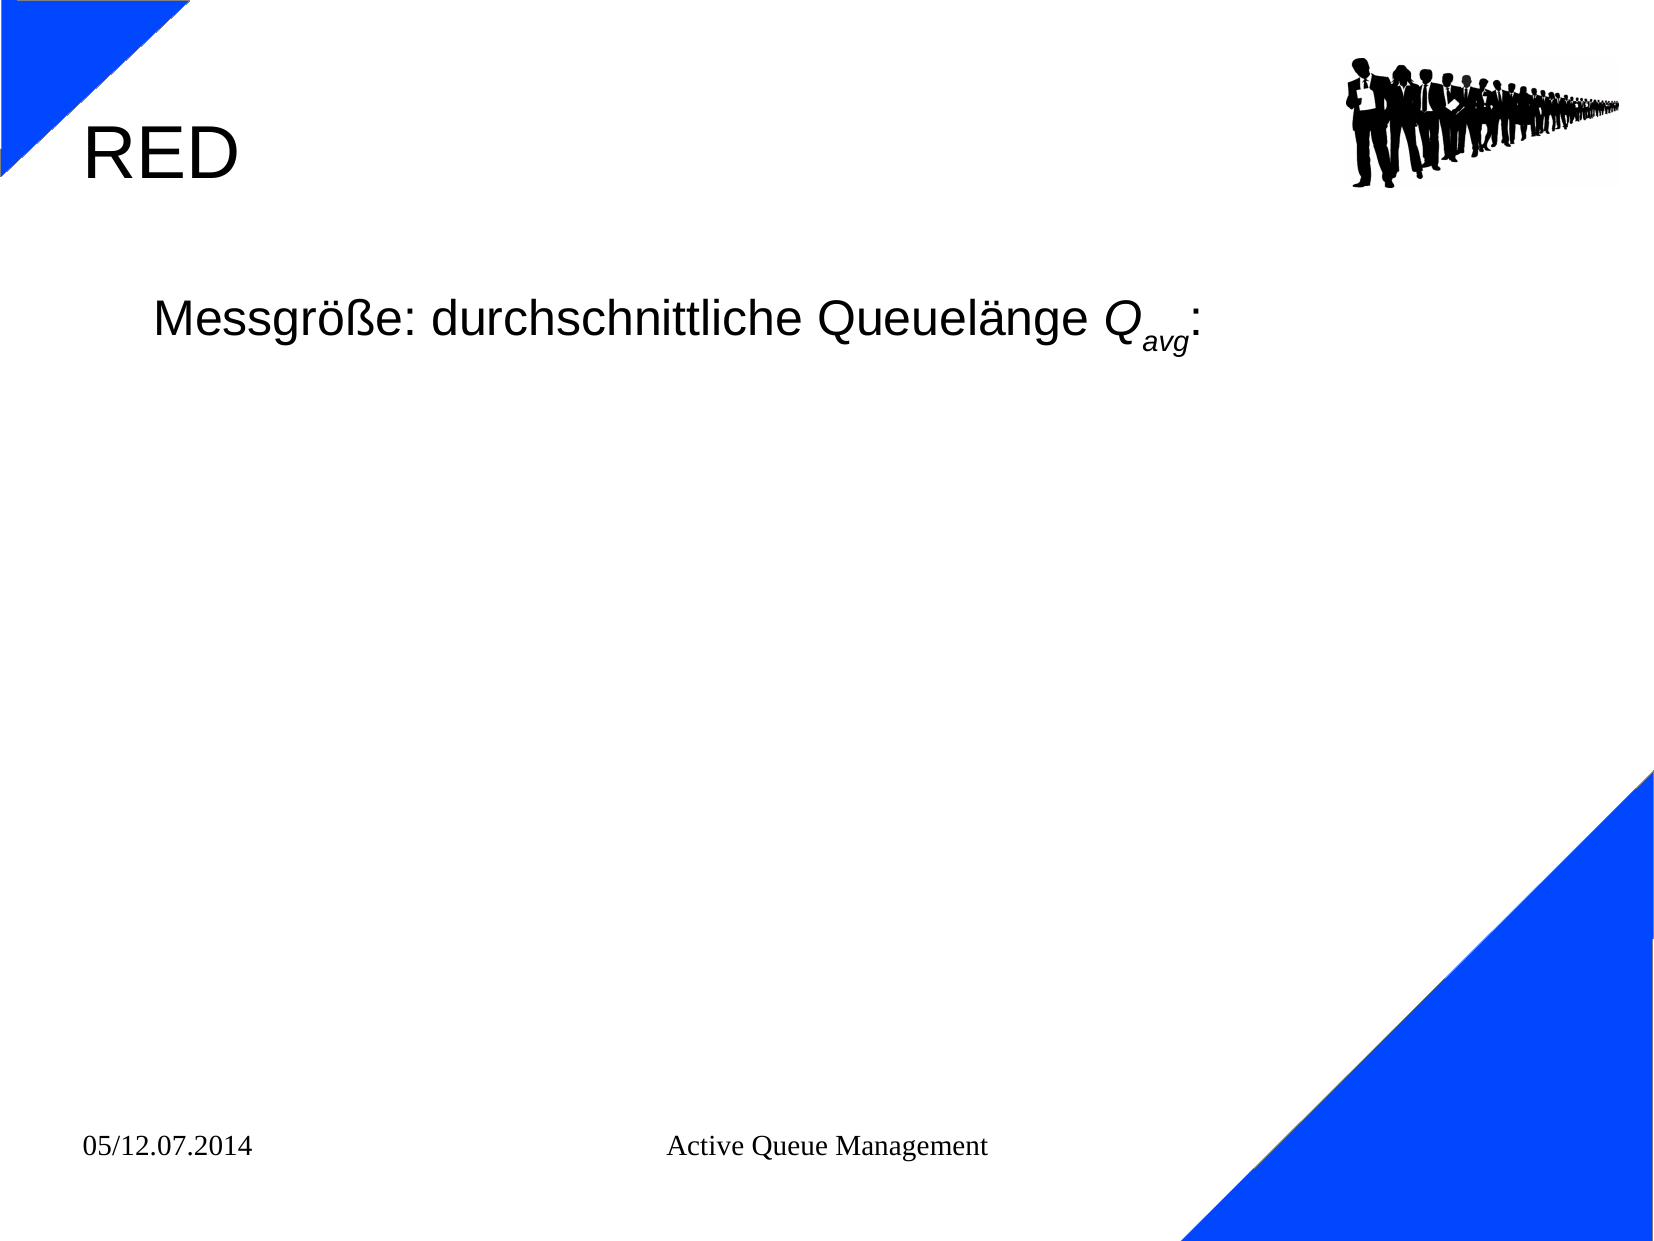

# RED
Messgröße: durchschnittliche Queuelänge Qavg:
05/12.07.2014
Active Queue Management
7